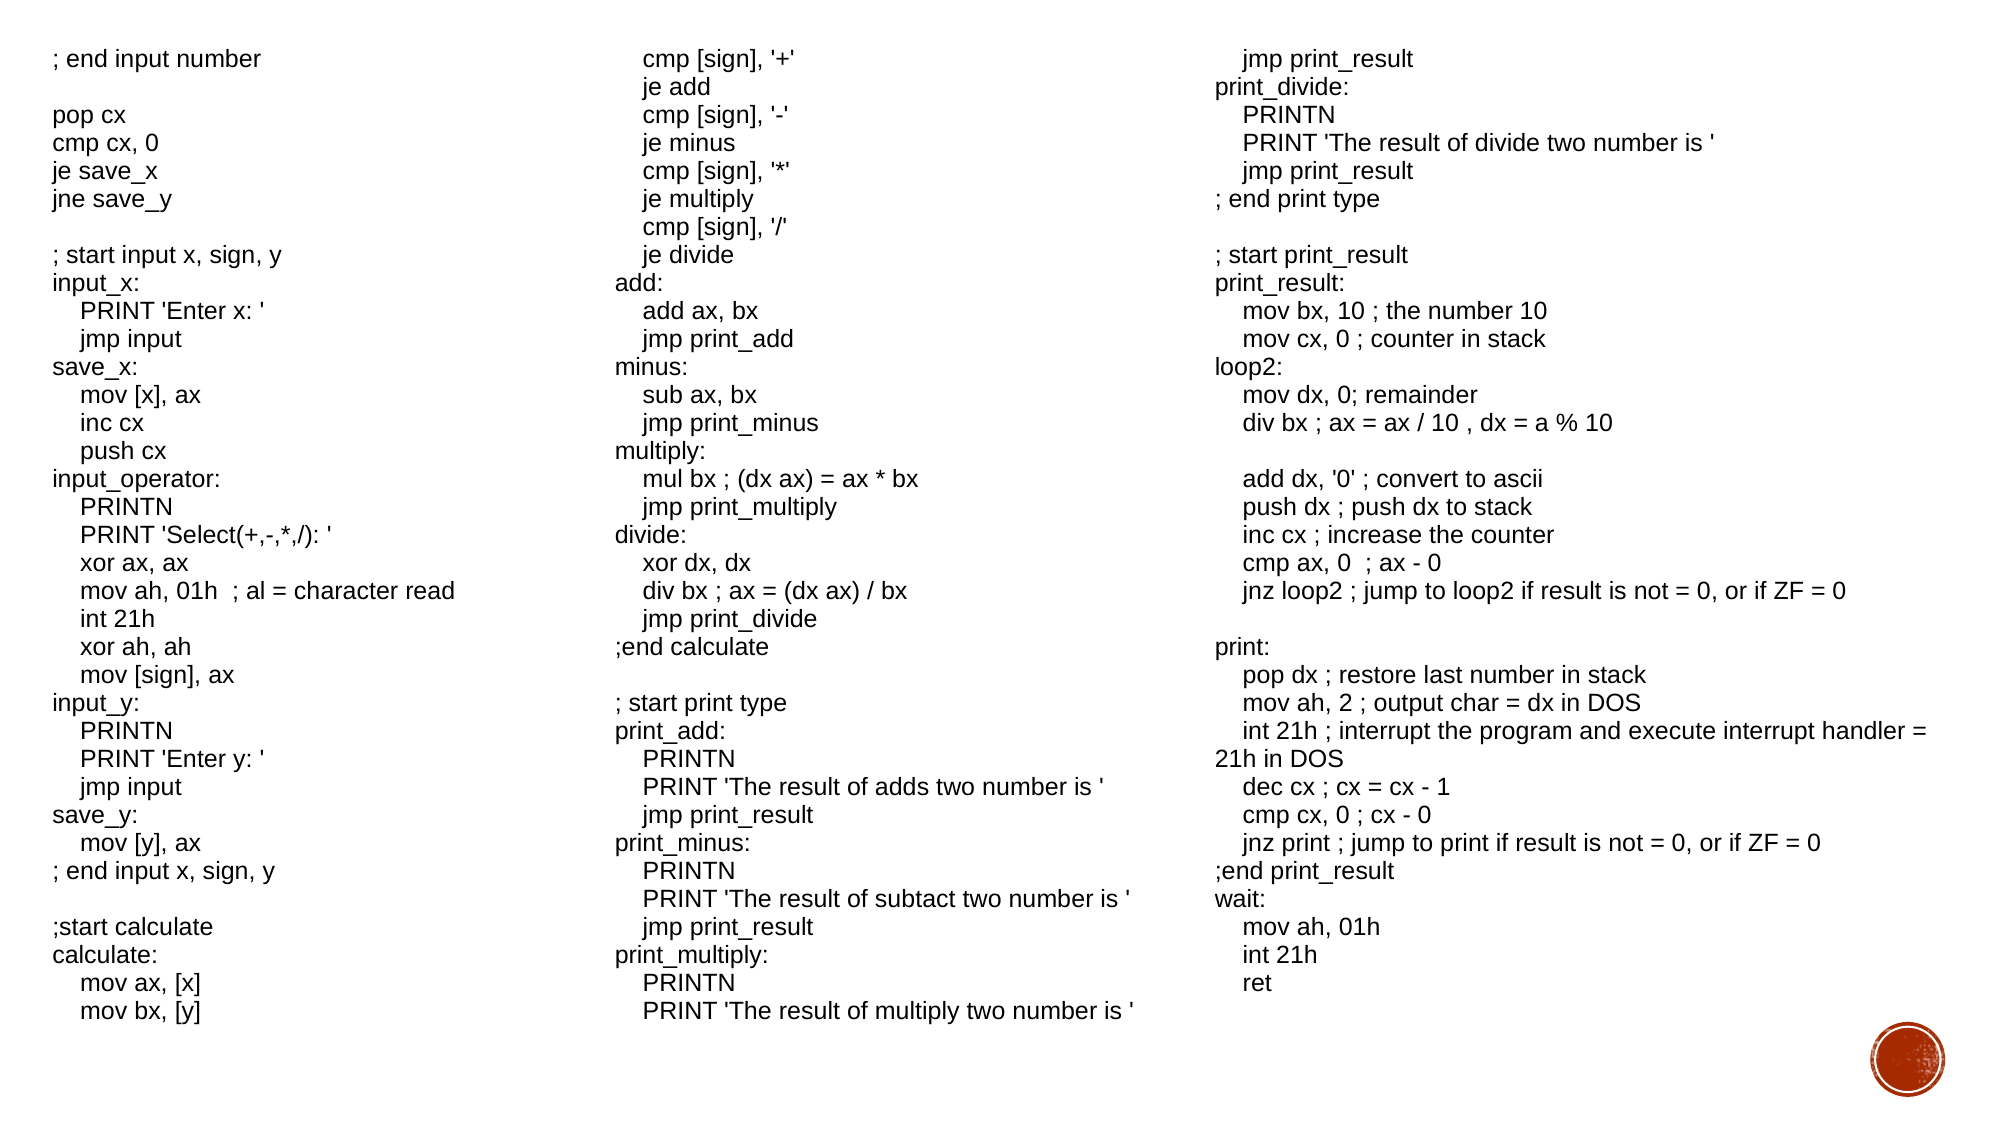

; end input number
pop cx
cmp cx, 0
je save_x
jne save_y
; start input x, sign, y
input_x:
 PRINT 'Enter x: '
 jmp input
save_x:
 mov [x], ax
 inc cx
 push cx
input_operator:
 PRINTN
 PRINT 'Select(+,-,*,/): '
 xor ax, ax
 mov ah, 01h ; al = character read
 int 21h
 xor ah, ah
 mov [sign], ax
input_y:
 PRINTN
 PRINT 'Enter y: '
 jmp input
save_y:
 mov [y], ax
; end input x, sign, y
;start calculate
calculate:
 mov ax, [x]
 mov bx, [y]
 cmp [sign], '+'
 je add
 cmp [sign], '-'
 je minus
 cmp [sign], '*'
 je multiply
 cmp [sign], '/'
 je divide
add:
 add ax, bx
 jmp print_add
minus:
 sub ax, bx
 jmp print_minus
multiply:
 mul bx ; (dx ax) = ax * bx
 jmp print_multiply
divide:
 xor dx, dx
 div bx ; ax = (dx ax) / bx
 jmp print_divide
;end calculate
; start print type
print_add:
 PRINTN
 PRINT 'The result of adds two number is '
 jmp print_result
print_minus:
 PRINTN
 PRINT 'The result of subtact two number is '
 jmp print_result
print_multiply:
 PRINTN
 PRINT 'The result of multiply two number is '
 jmp print_result
print_divide:
 PRINTN
 PRINT 'The result of divide two number is '
 jmp print_result
; end print type
; start print_result
print_result:
 mov bx, 10 ; the number 10
 mov cx, 0 ; counter in stack
loop2:
 mov dx, 0; remainder
 div bx ; ax = ax / 10 , dx = a % 10
 add dx, '0' ; convert to ascii
 push dx ; push dx to stack
 inc cx ; increase the counter
 cmp ax, 0 ; ax - 0
 jnz loop2 ; jump to loop2 if result is not = 0, or if ZF = 0
print:
 pop dx ; restore last number in stack
 mov ah, 2 ; output char = dx in DOS
 int 21h ; interrupt the program and execute interrupt handler = 21h in DOS
 dec cx ; cx = cx - 1
 cmp cx, 0 ; cx - 0
 jnz print ; jump to print if result is not = 0, or if ZF = 0
;end print_result
wait:
 mov ah, 01h
 int 21h
 ret